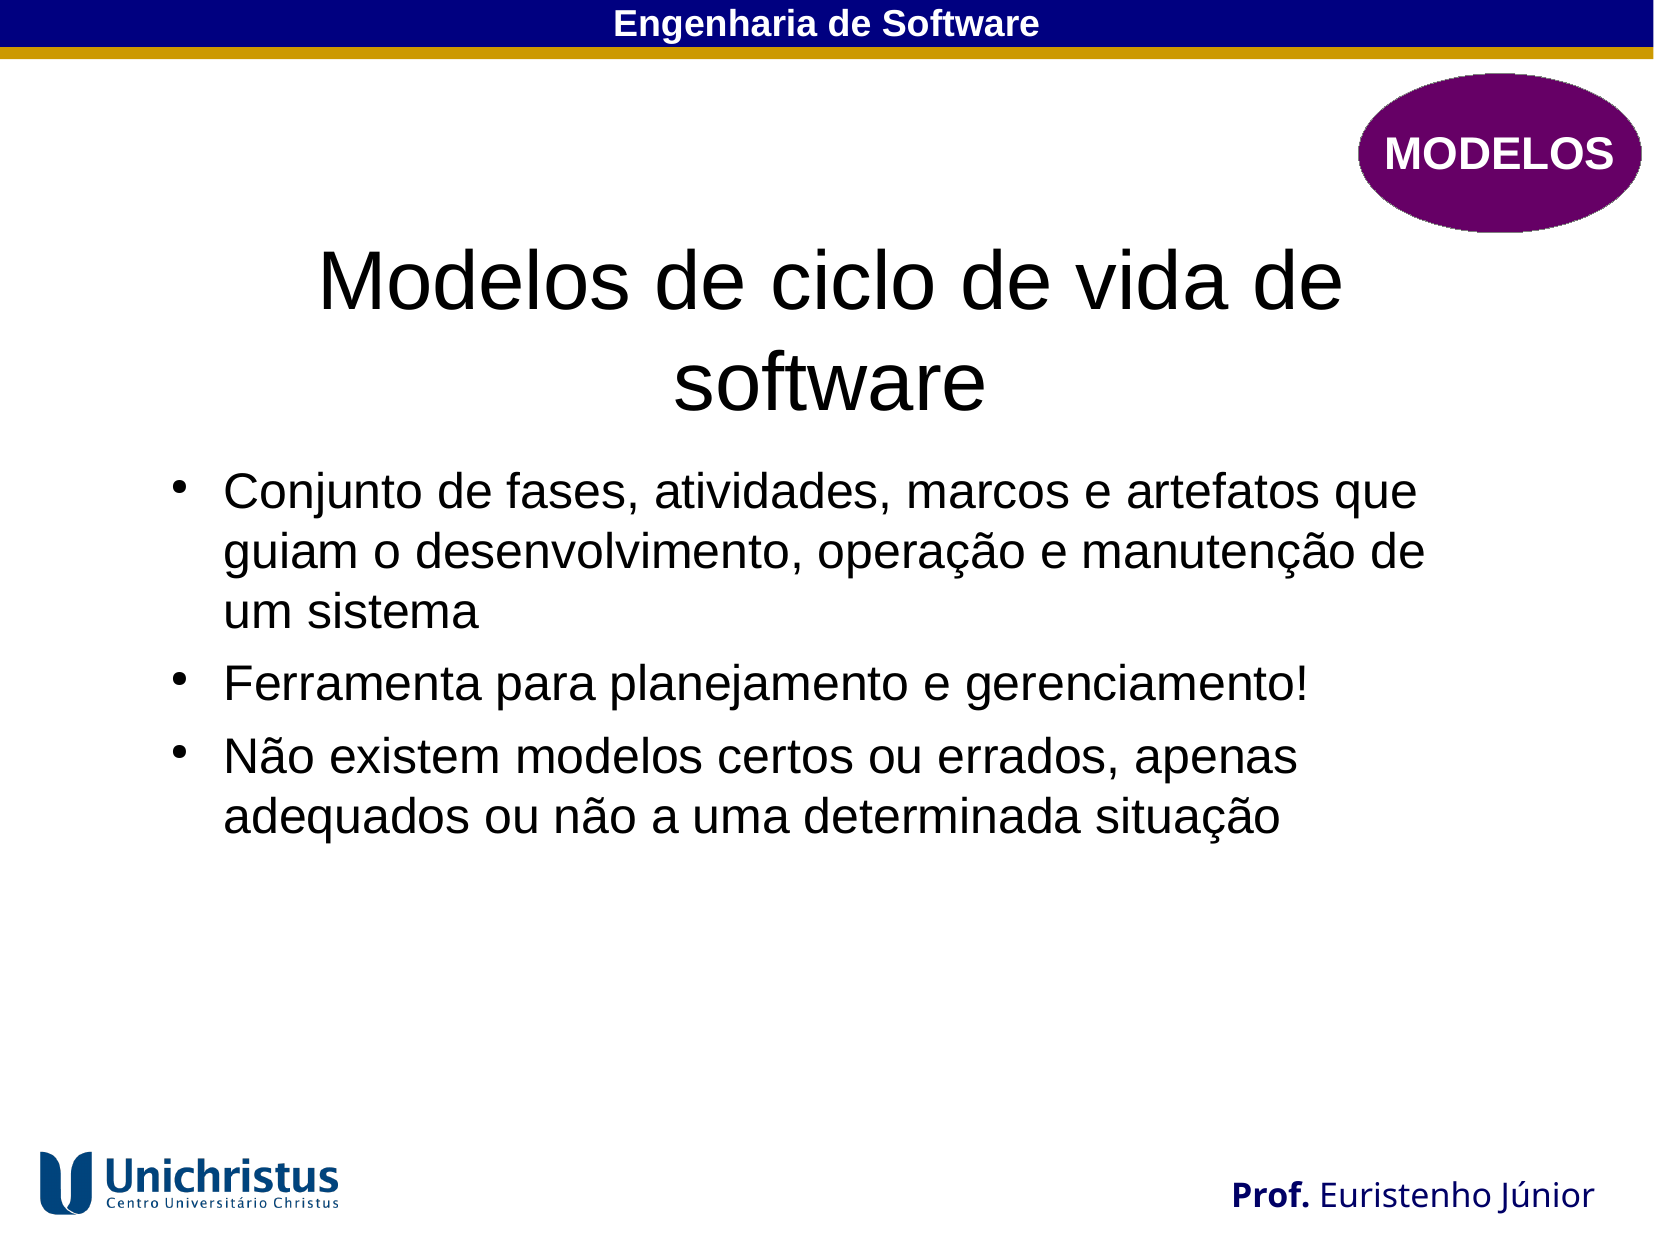

Engenharia de Software
MODELOS
# Modelos de ciclo de vida de software
Conjunto de fases, atividades, marcos e artefatos que guiam o desenvolvimento, operação e manutenção de um sistema
Ferramenta para planejamento e gerenciamento!
Não existem modelos certos ou errados, apenas adequados ou não a uma determinada situação
Prof. Euristenho Júnior